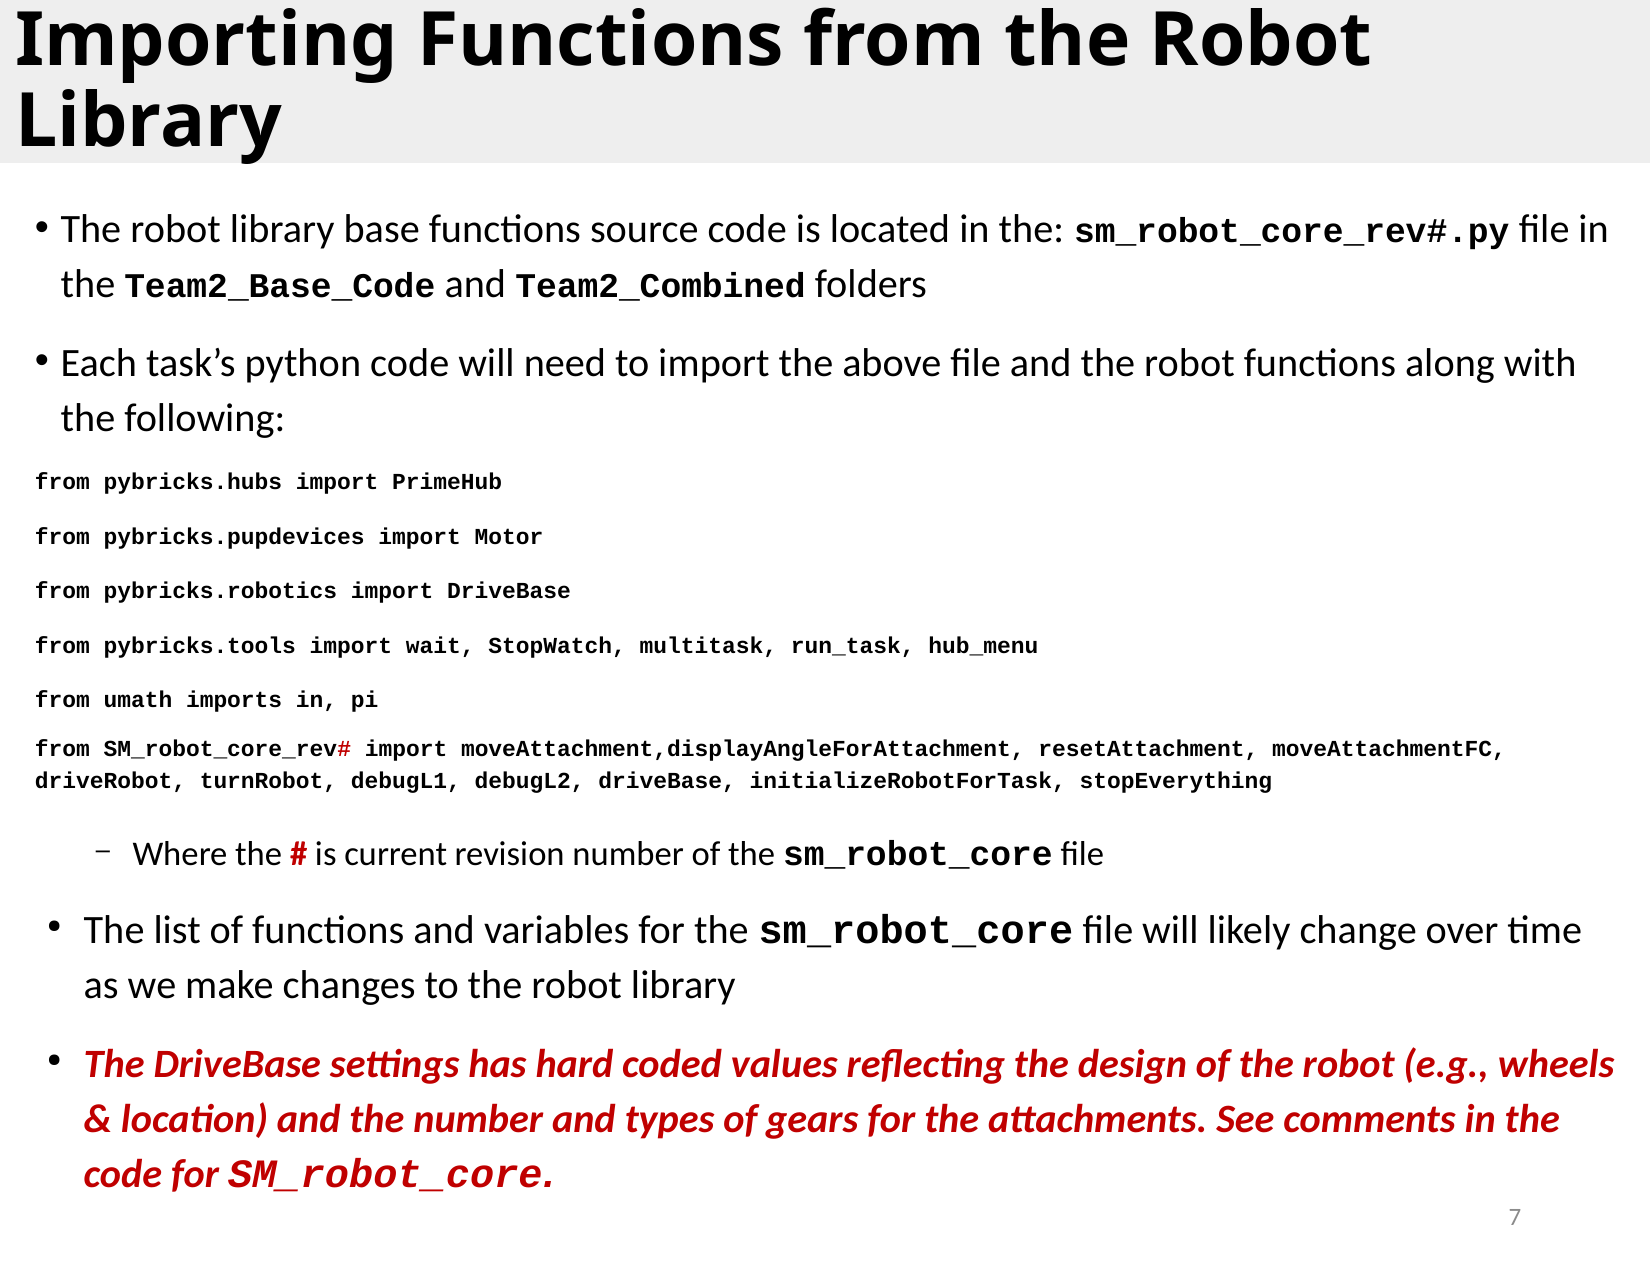

# Importing Functions from the Robot Library
The robot library base functions source code is located in the: sm_robot_core_rev#.py file in the Team2_Base_Code and Team2_Combined folders
Each task’s python code will need to import the above file and the robot functions along with the following:
from pybricks.hubs import PrimeHub
from pybricks.pupdevices import Motor
from pybricks.robotics import DriveBase
from pybricks.tools import wait, StopWatch, multitask, run_task, hub_menu
from umath imports in, pi
from SM_robot_core_rev# import moveAttachment,displayAngleForAttachment, resetAttachment, moveAttachmentFC, driveRobot, turnRobot, debugL1, debugL2, driveBase, initializeRobotForTask, stopEverything
Where the # is current revision number of the sm_robot_core file
The list of functions and variables for the sm_robot_core file will likely change over time as we make changes to the robot library
The DriveBase settings has hard coded values reflecting the design of the robot (e.g., wheels & location) and the number and types of gears for the attachments. See comments in the code for SM_robot_core.
7